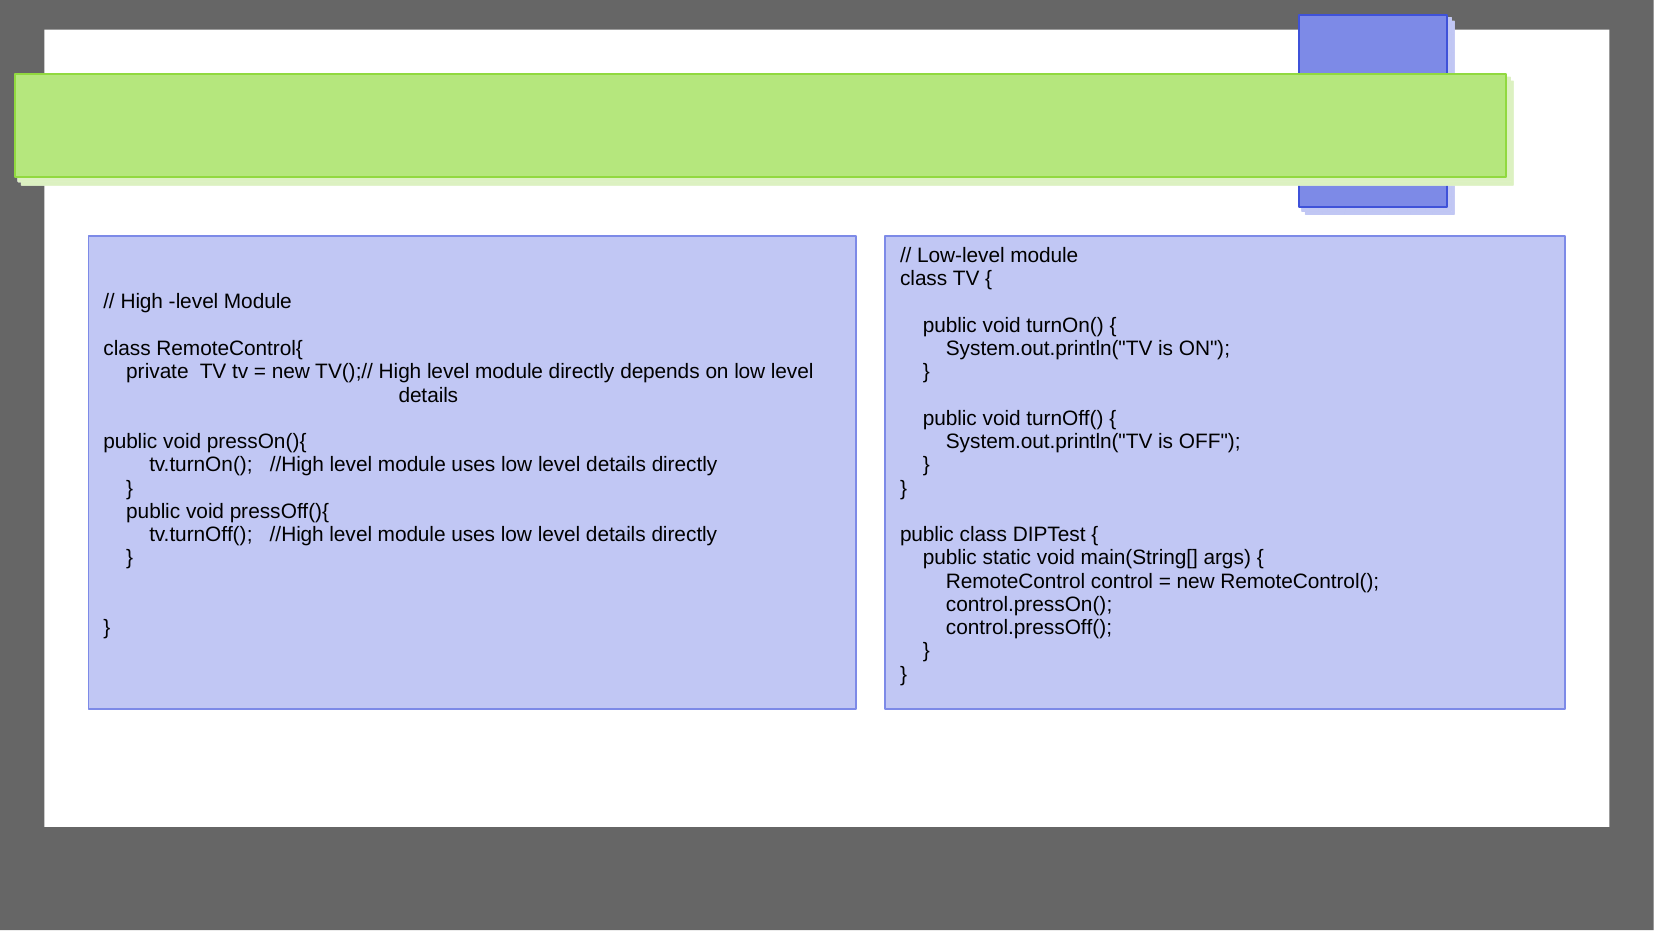

// High -level Module
class RemoteControl{
 private TV tv = new TV();// High level module directly depends on low level 					details
public void pressOn(){
 tv.turnOn(); //High level module uses low level details directly
 }
 public void pressOff(){
 tv.turnOff(); //High level module uses low level details directly
 }
}
// Low-level module
class TV {
 public void turnOn() {
 System.out.println("TV is ON");
 }
 public void turnOff() {
 System.out.println("TV is OFF");
 }
}
public class DIPTest {
 public static void main(String[] args) {
 RemoteControl control = new RemoteControl();
 control.pressOn();
 control.pressOff();
 }
}